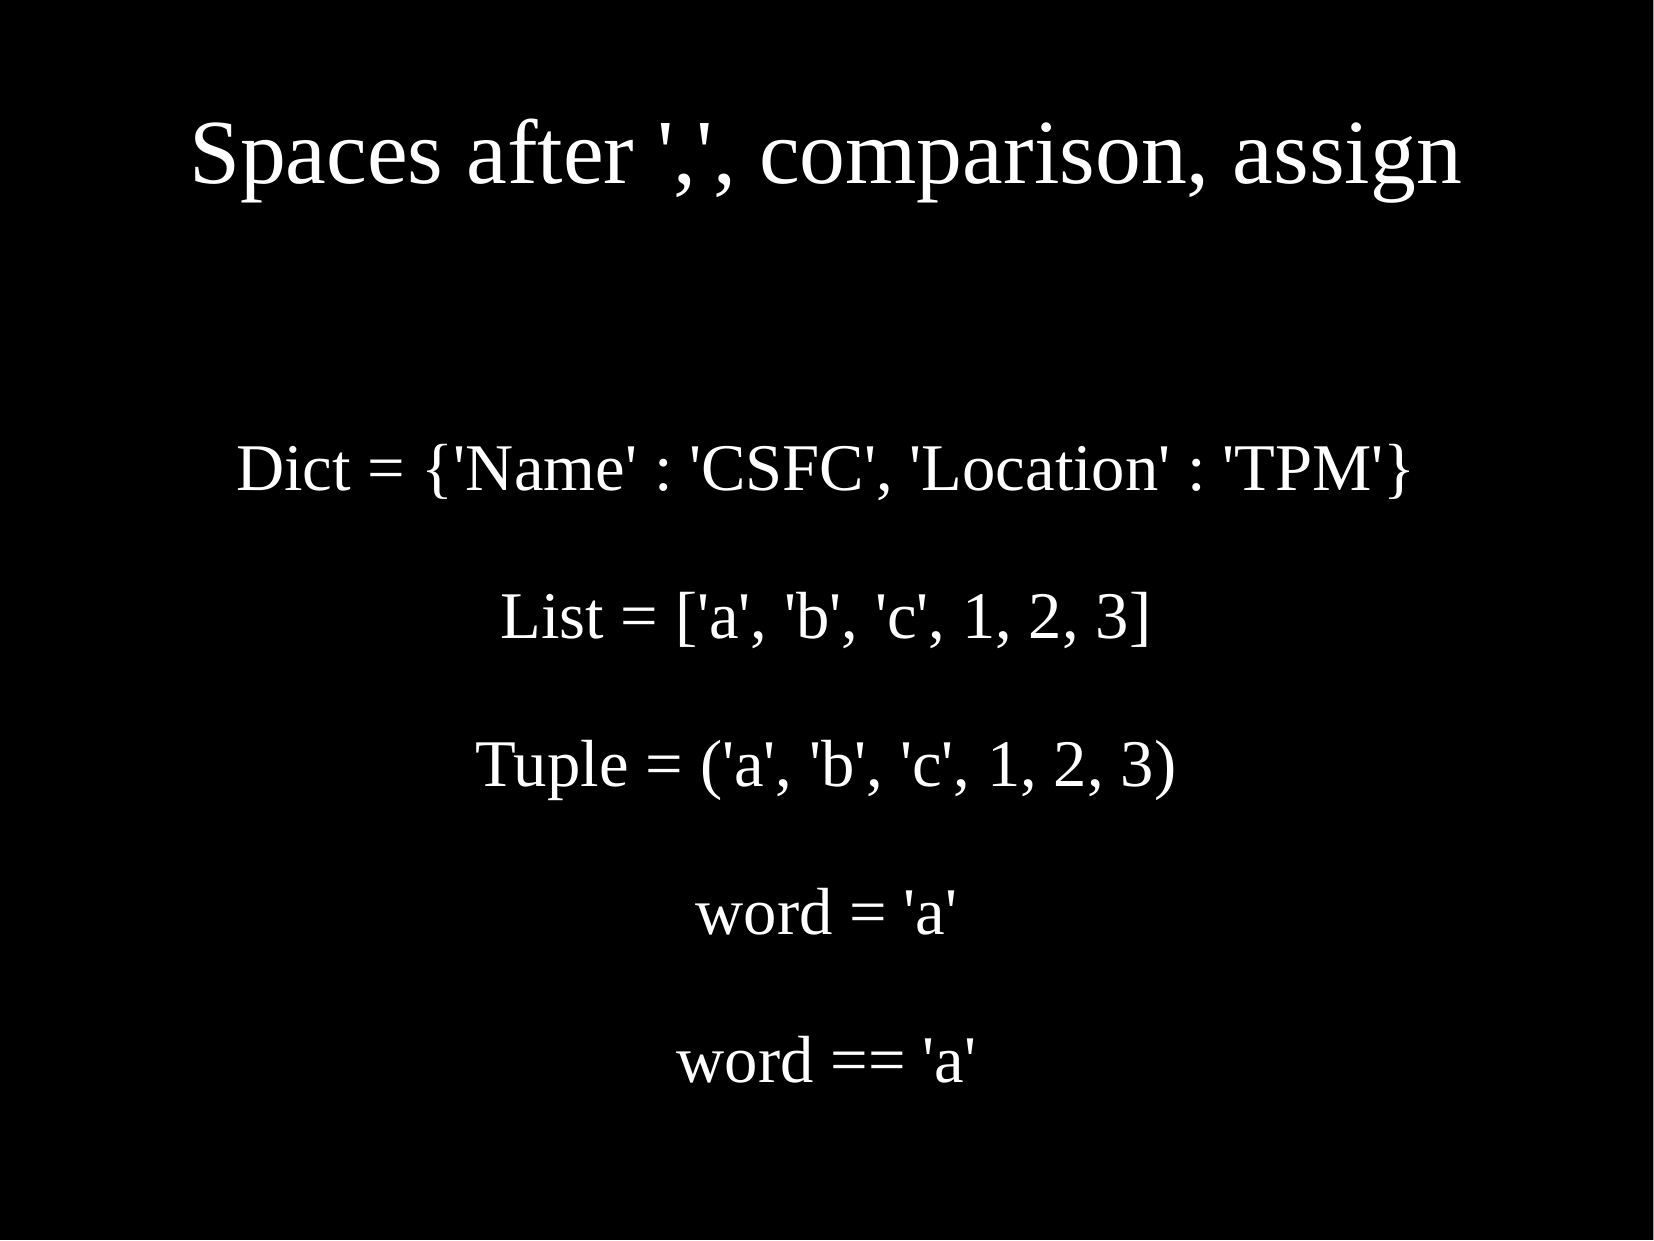

# Spaces after ',', comparison, assign
Dict = {'Name' : 'CSFC', 'Location' : 'TPM'}
List = ['a', 'b', 'c', 1, 2, 3]
Tuple = ('a', 'b', 'c', 1, 2, 3)
word = 'a'
word == 'a'